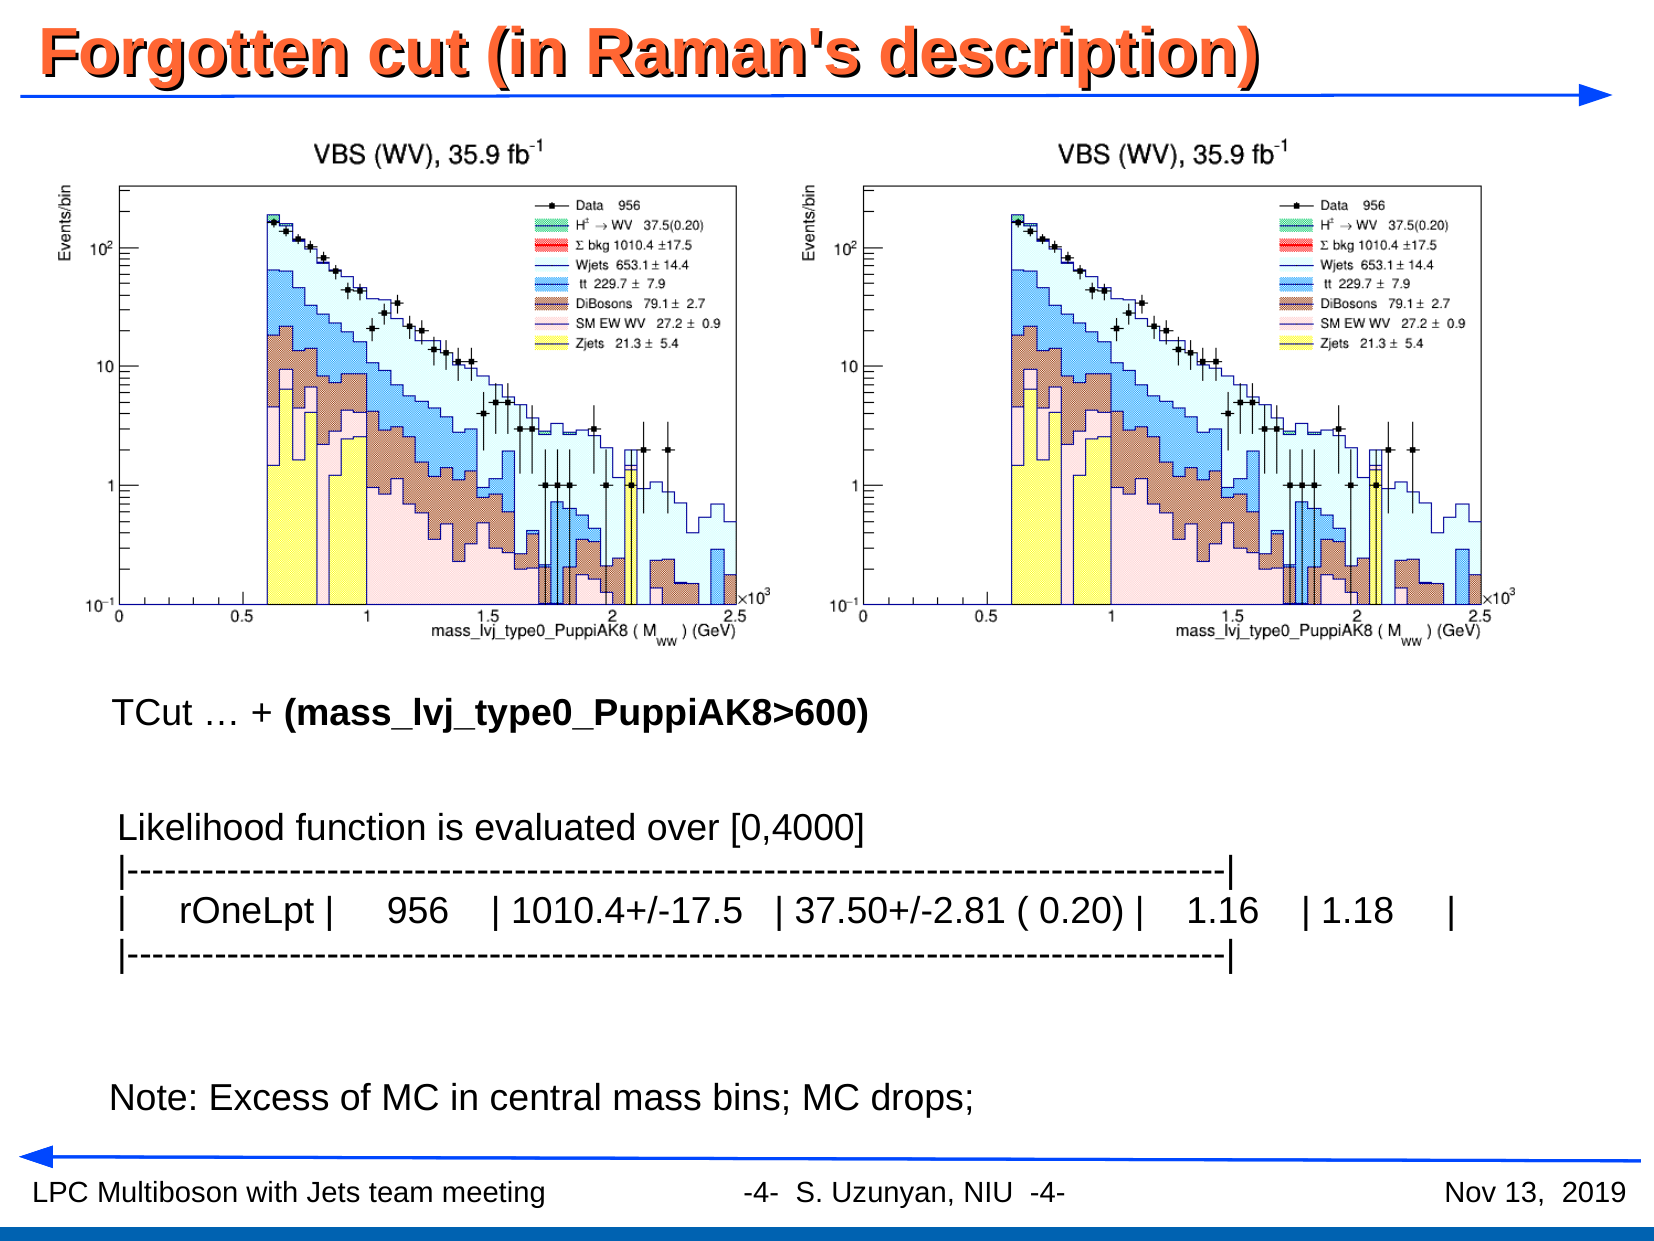

Forgotten cut (in Raman's description)
TCut … + (mass_lvj_type0_PuppiAK8>600)
Likelihood function is evaluated over [0,4000]
|----------------------------------------------------------------------------------------|
| rOneLpt | 956 | 1010.4+/-17.5 | 37.50+/-2.81 ( 0.20) | 1.16 | 1.18 |
|----------------------------------------------------------------------------------------|
Note: Excess of MC in central mass bins; MC drops;
LPC Multiboson with Jets team meeting -4- S. Uzunyan, NIU -4- Nov 13, 2019
 Raw hit data ( 1 Byte, both for fiber and cal info)
 Acronyms : ts - time stamp, mks (0-262144) ;
 lfn* – local fiber # (0 – 64) ; pn - plane # ( 0 – 100)
 Ef – fiber readout , Ep – plane readout